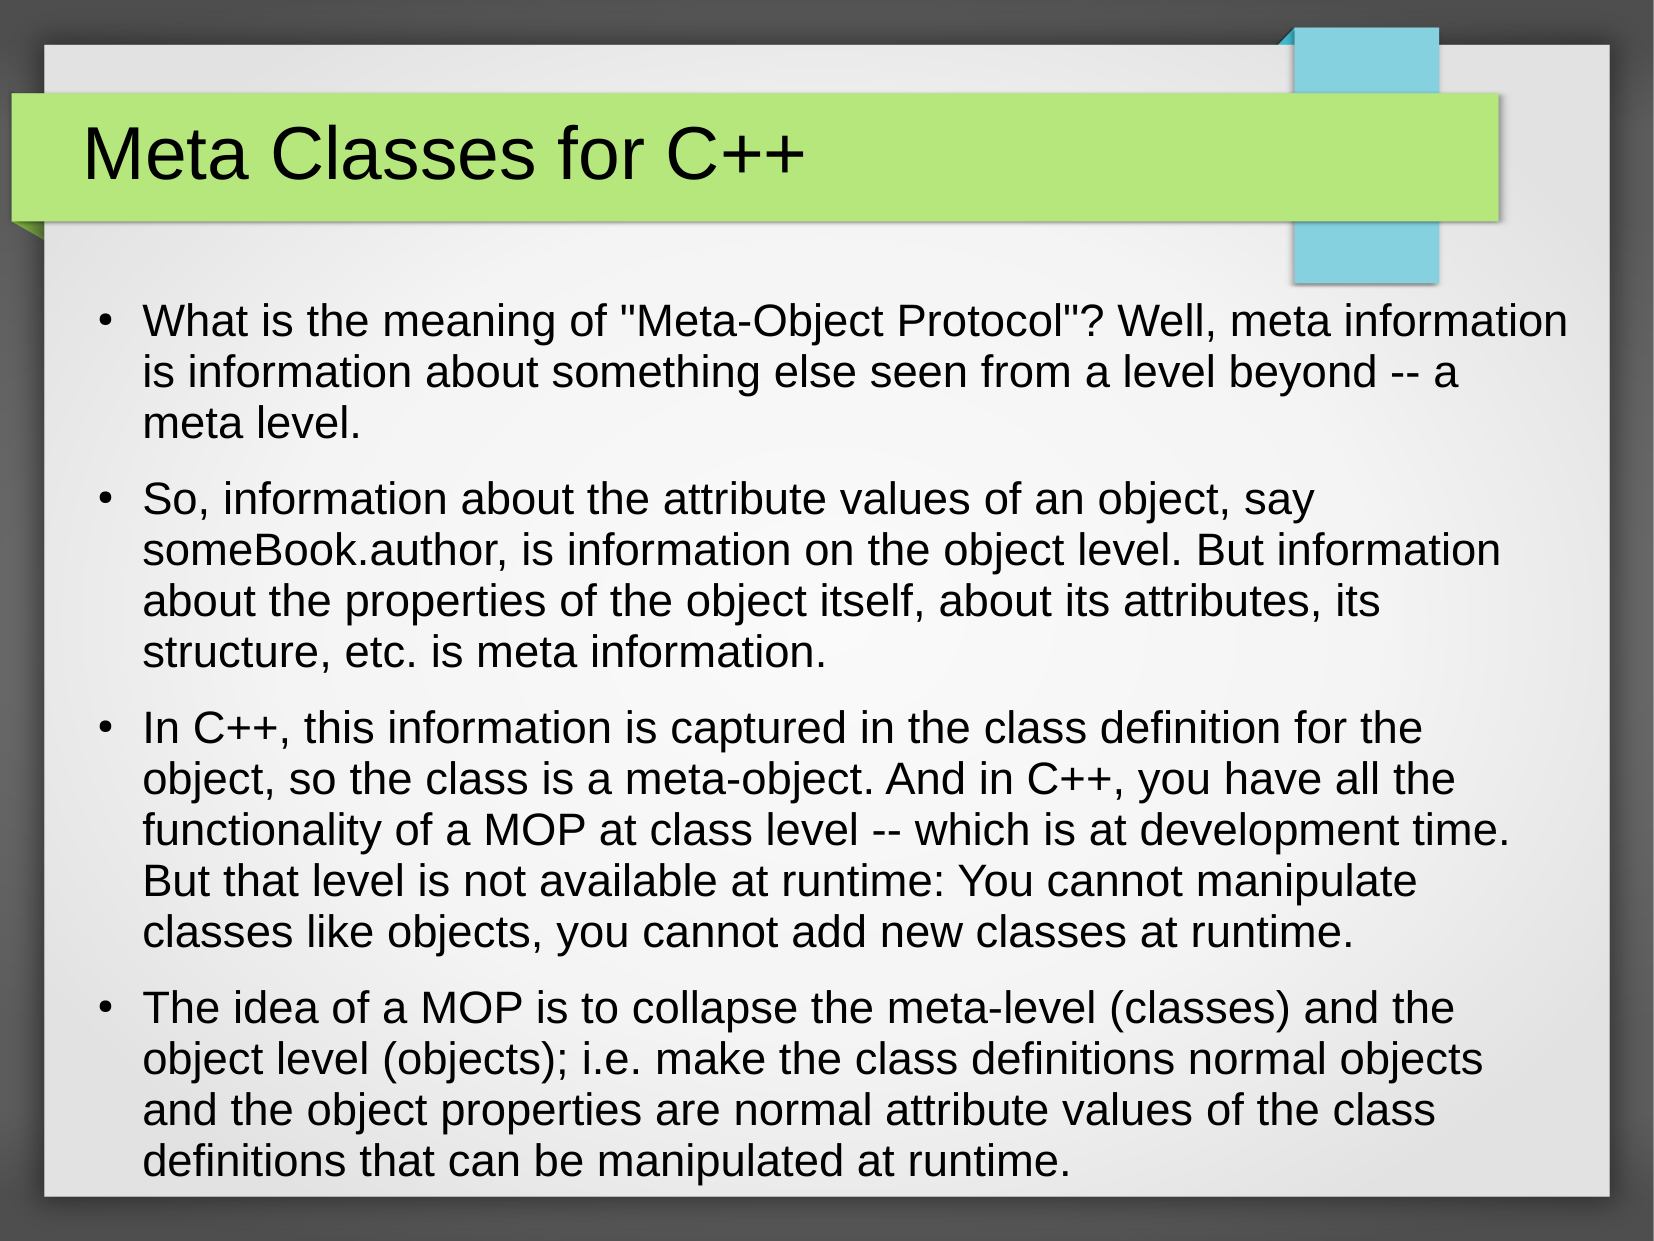

# Meta Classes for C++
What is the meaning of "Meta-Object Protocol"? Well, meta information is information about something else seen from a level beyond -- a meta level.
So, information about the attribute values of an object, say someBook.author, is information on the object level. But information about the properties of the object itself, about its attributes, its structure, etc. is meta information.
In C++, this information is captured in the class definition for the object, so the class is a meta-object. And in C++, you have all the functionality of a MOP at class level -- which is at development time. But that level is not available at runtime: You cannot manipulate classes like objects, you cannot add new classes at runtime.
The idea of a MOP is to collapse the meta-level (classes) and the object level (objects); i.e. make the class definitions normal objects and the object properties are normal attribute values of the class definitions that can be manipulated at runtime.